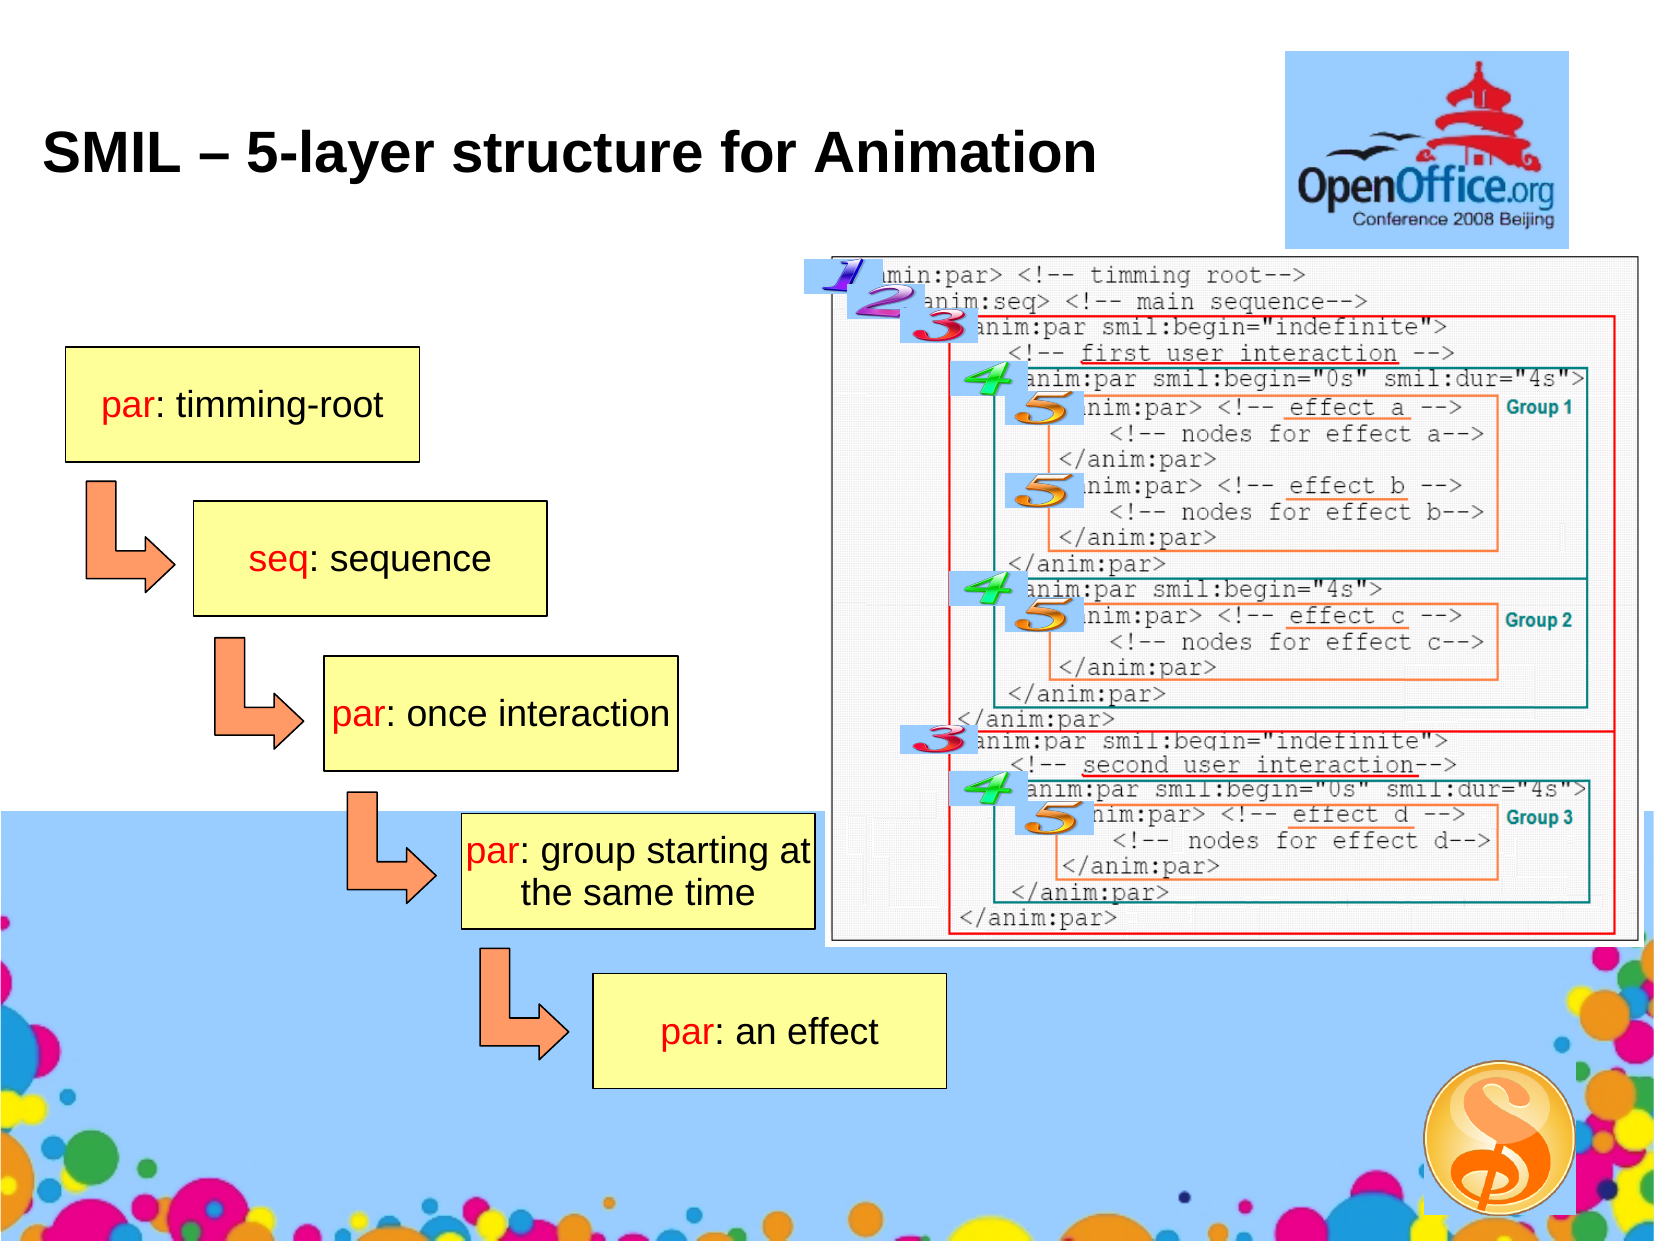

# SMIL – 5-layer structure for Animation
par: timming-root
seq: sequence
par: once interaction
par: group starting at the same time
par: an effect